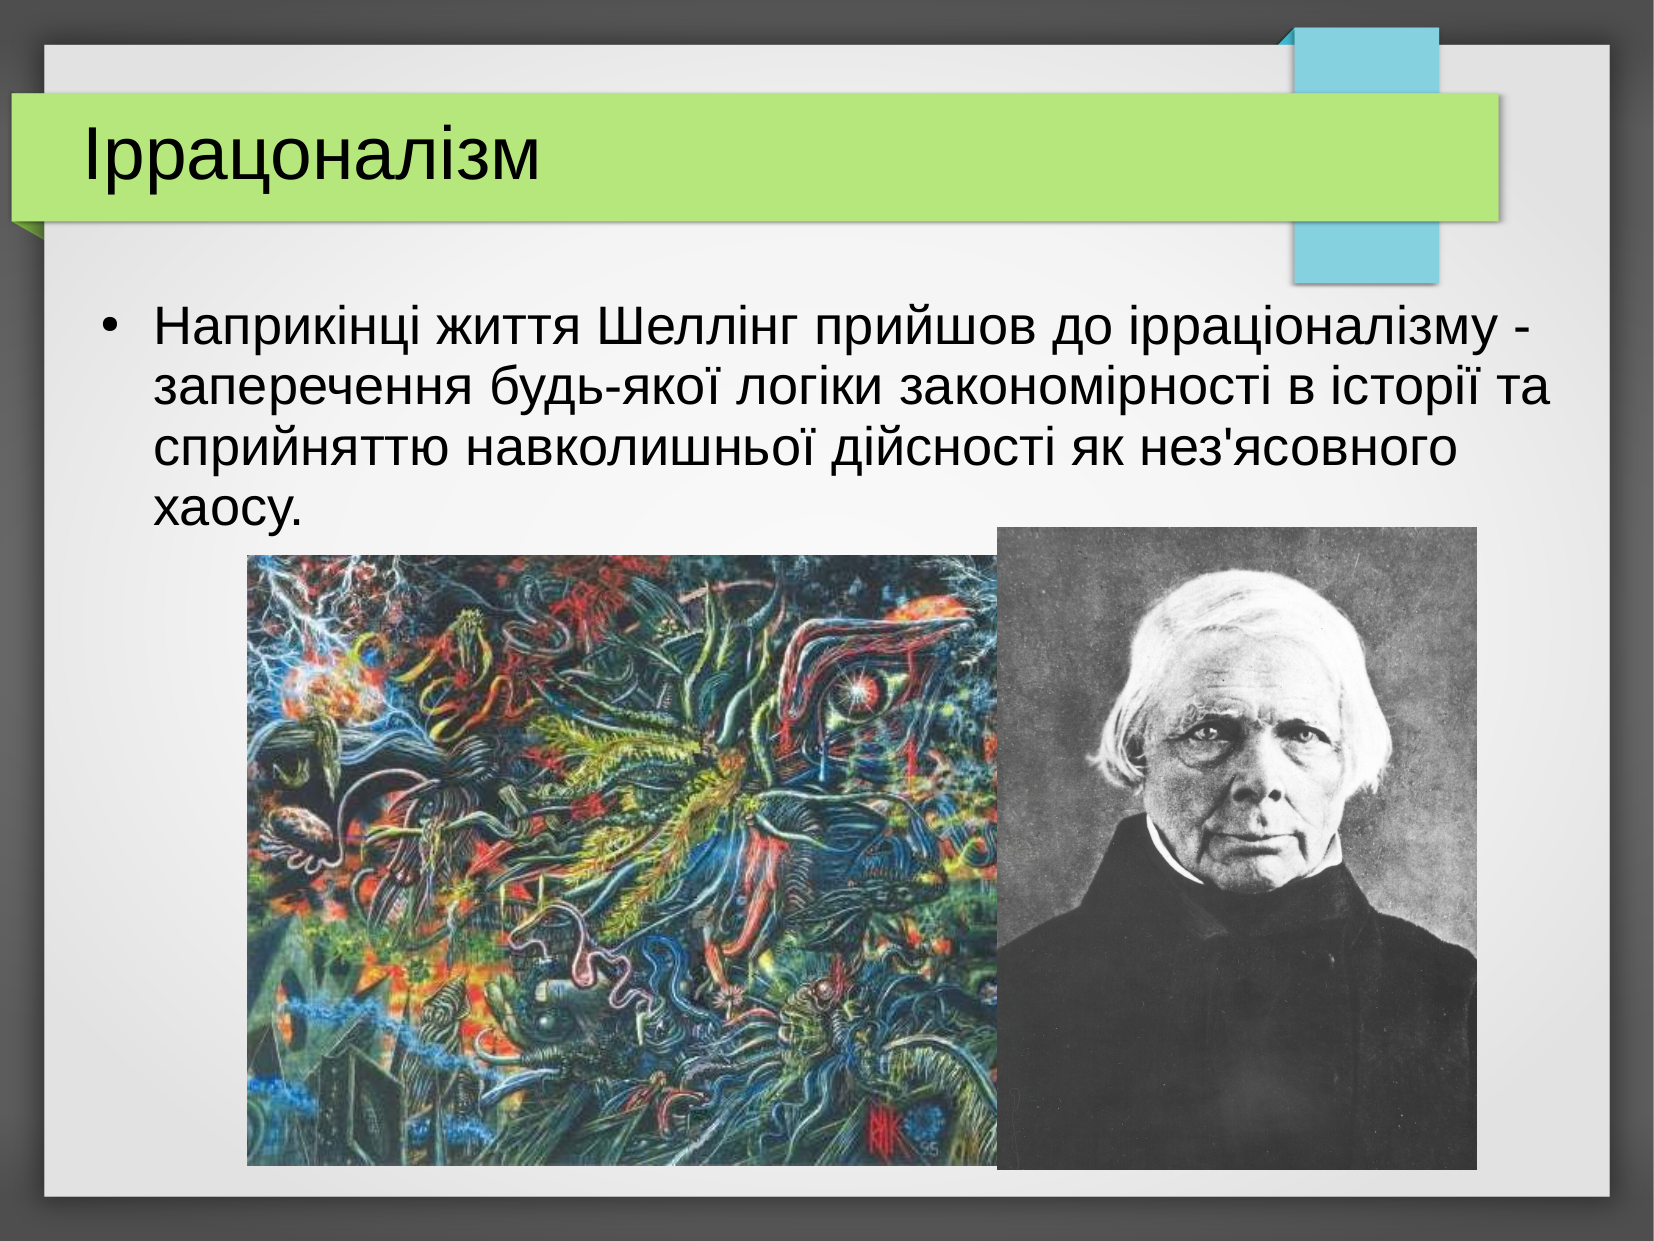

# Іррацоналізм
Наприкінці життя Шеллінг прийшов до ірраціоналізму - заперечення будь-якої логіки закономірності в історії та сприйняттю навколишньої дійсності як нез'ясовного хаосу.